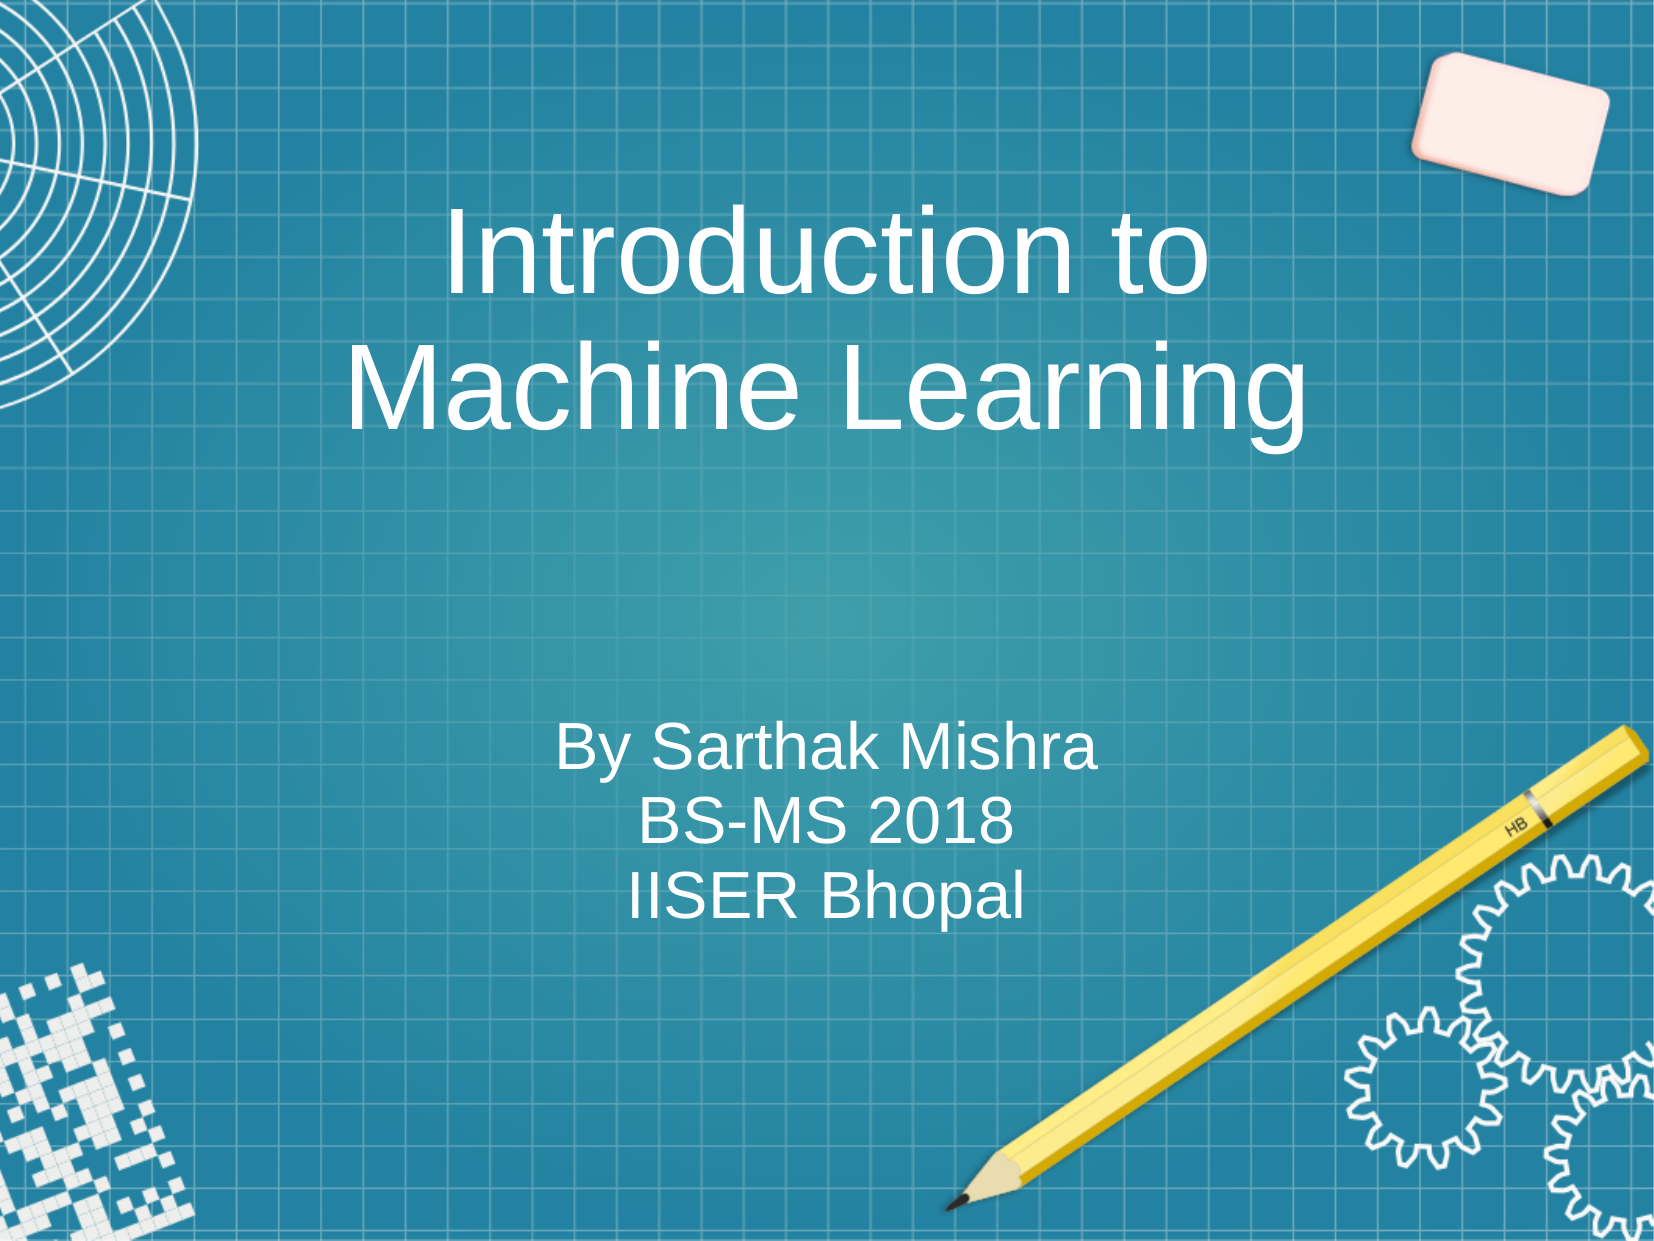

# Introduction to Machine Learning
By Sarthak Mishra
BS-MS 2018
IISER Bhopal